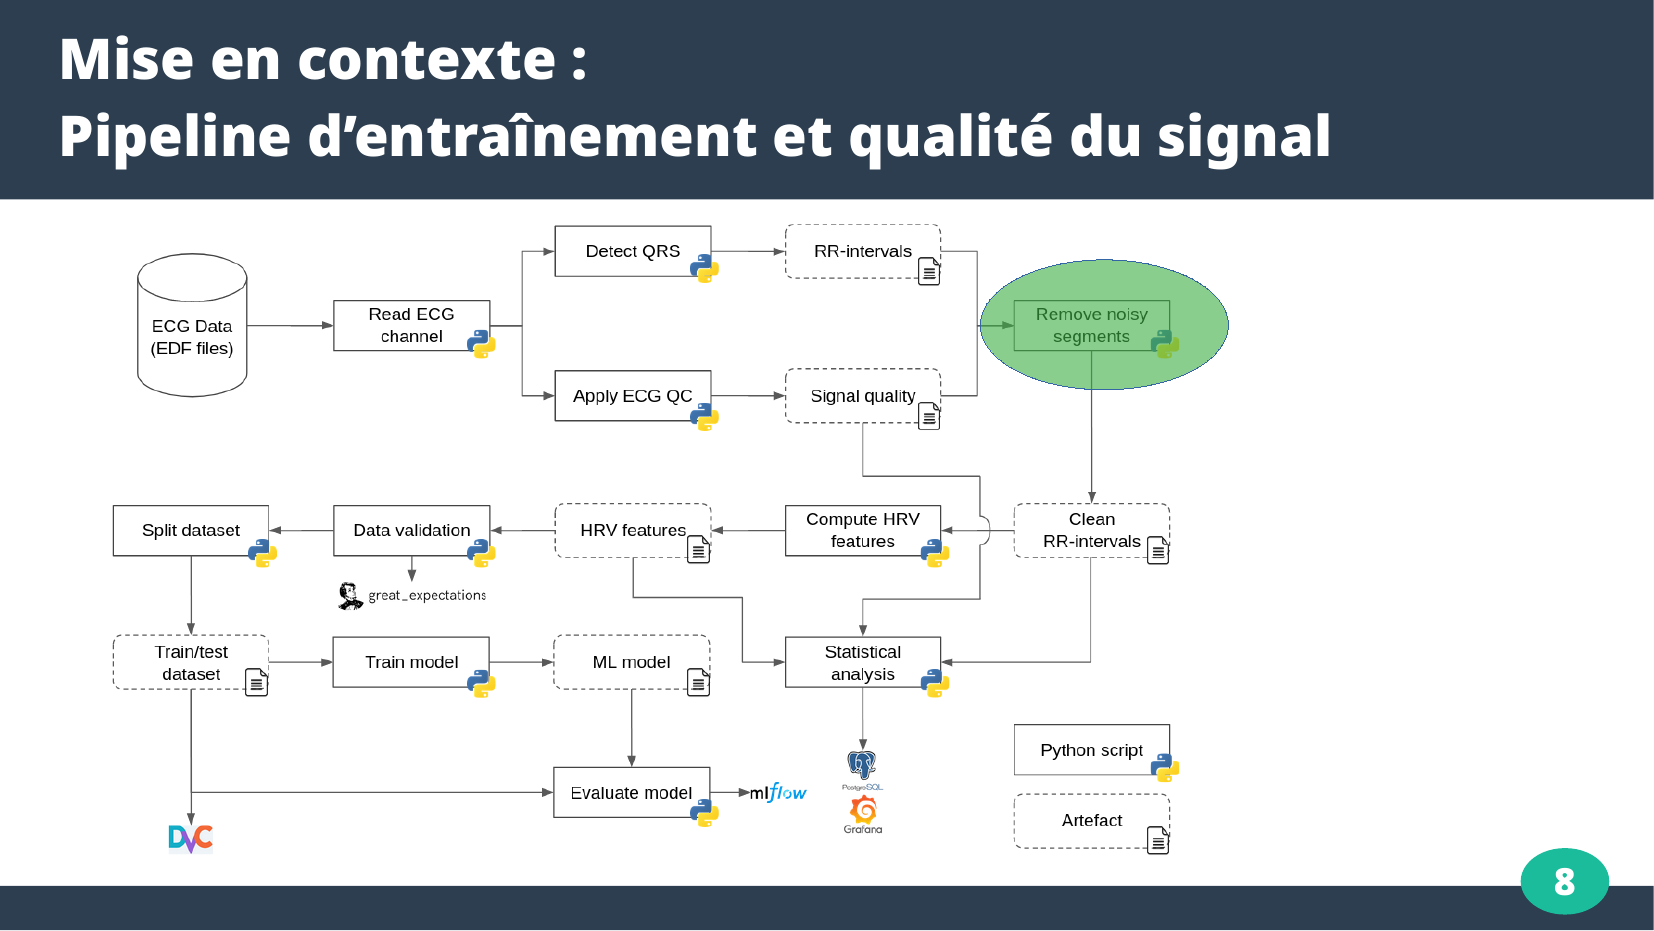

# Mise en contexte : Pipeline d’entraînement et qualité du signal
8